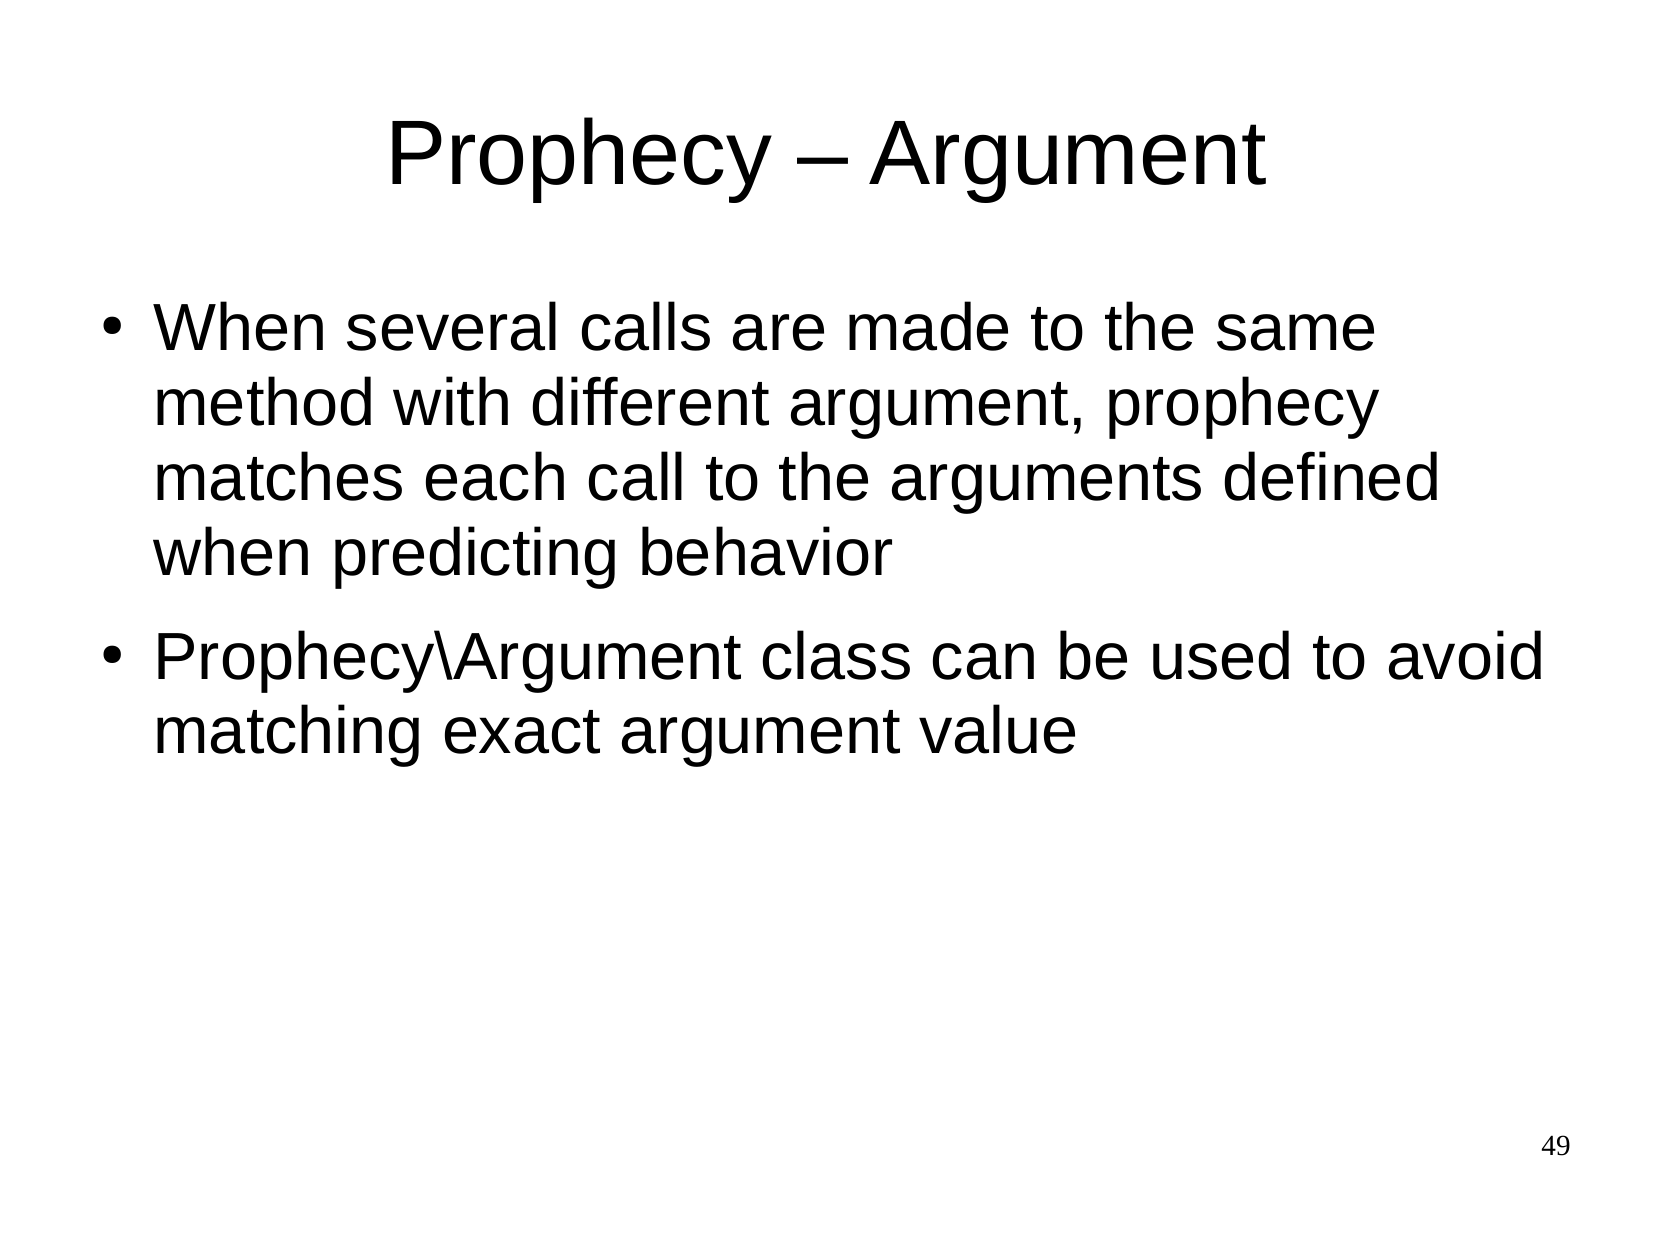

# Prophecy – Argument
When several calls are made to the same method with different argument, prophecy matches each call to the arguments defined when predicting behavior
Prophecy\Argument class can be used to avoid matching exact argument value
49